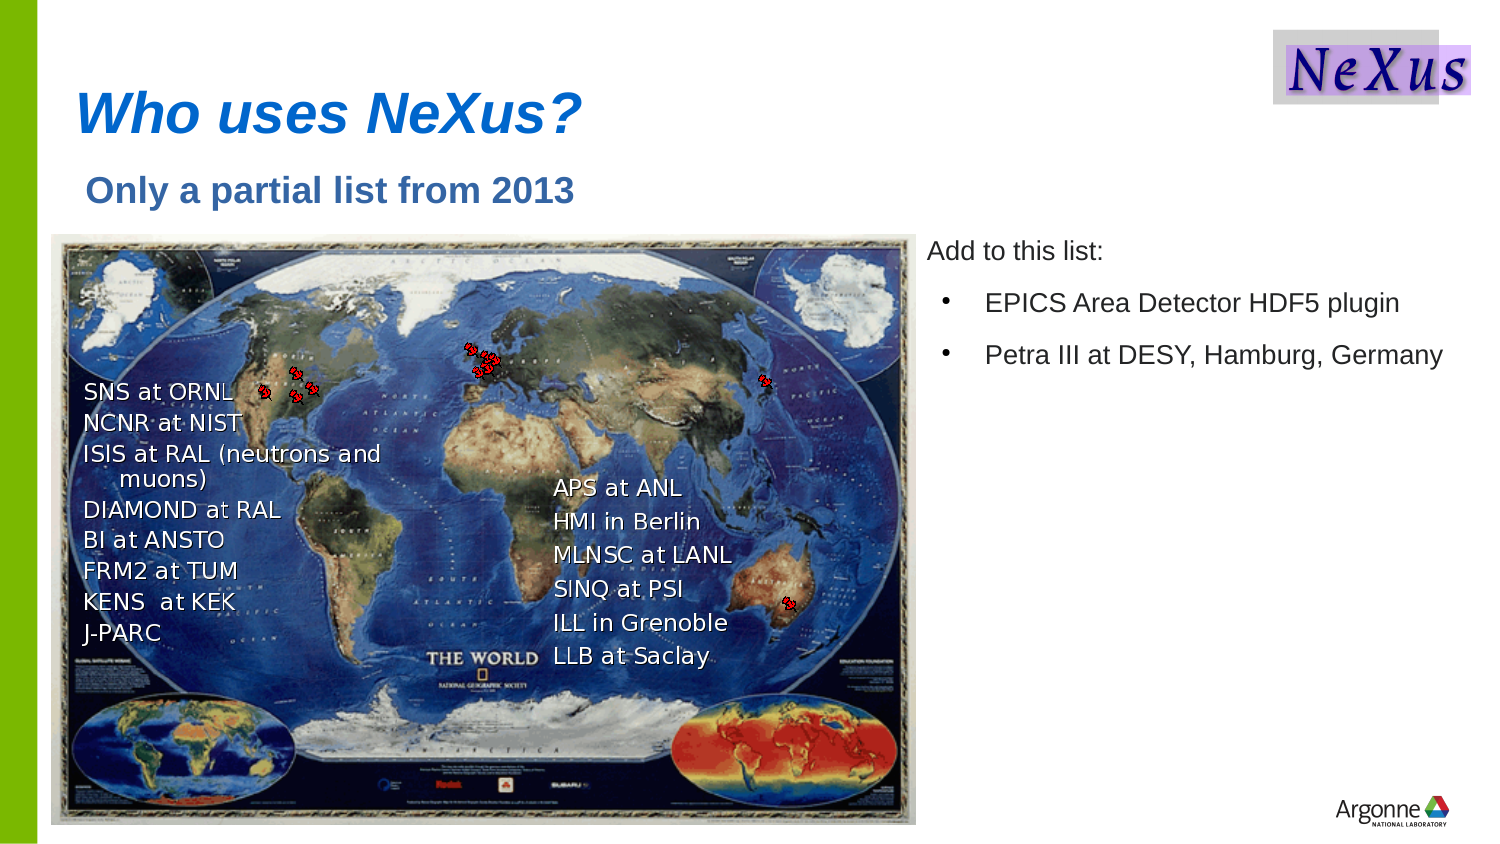

Who uses NeXus?
#
 Only a partial list from 2013
Add to this list:
EPICS Area Detector HDF5 plugin
Petra III at DESY, Hamburg, Germany